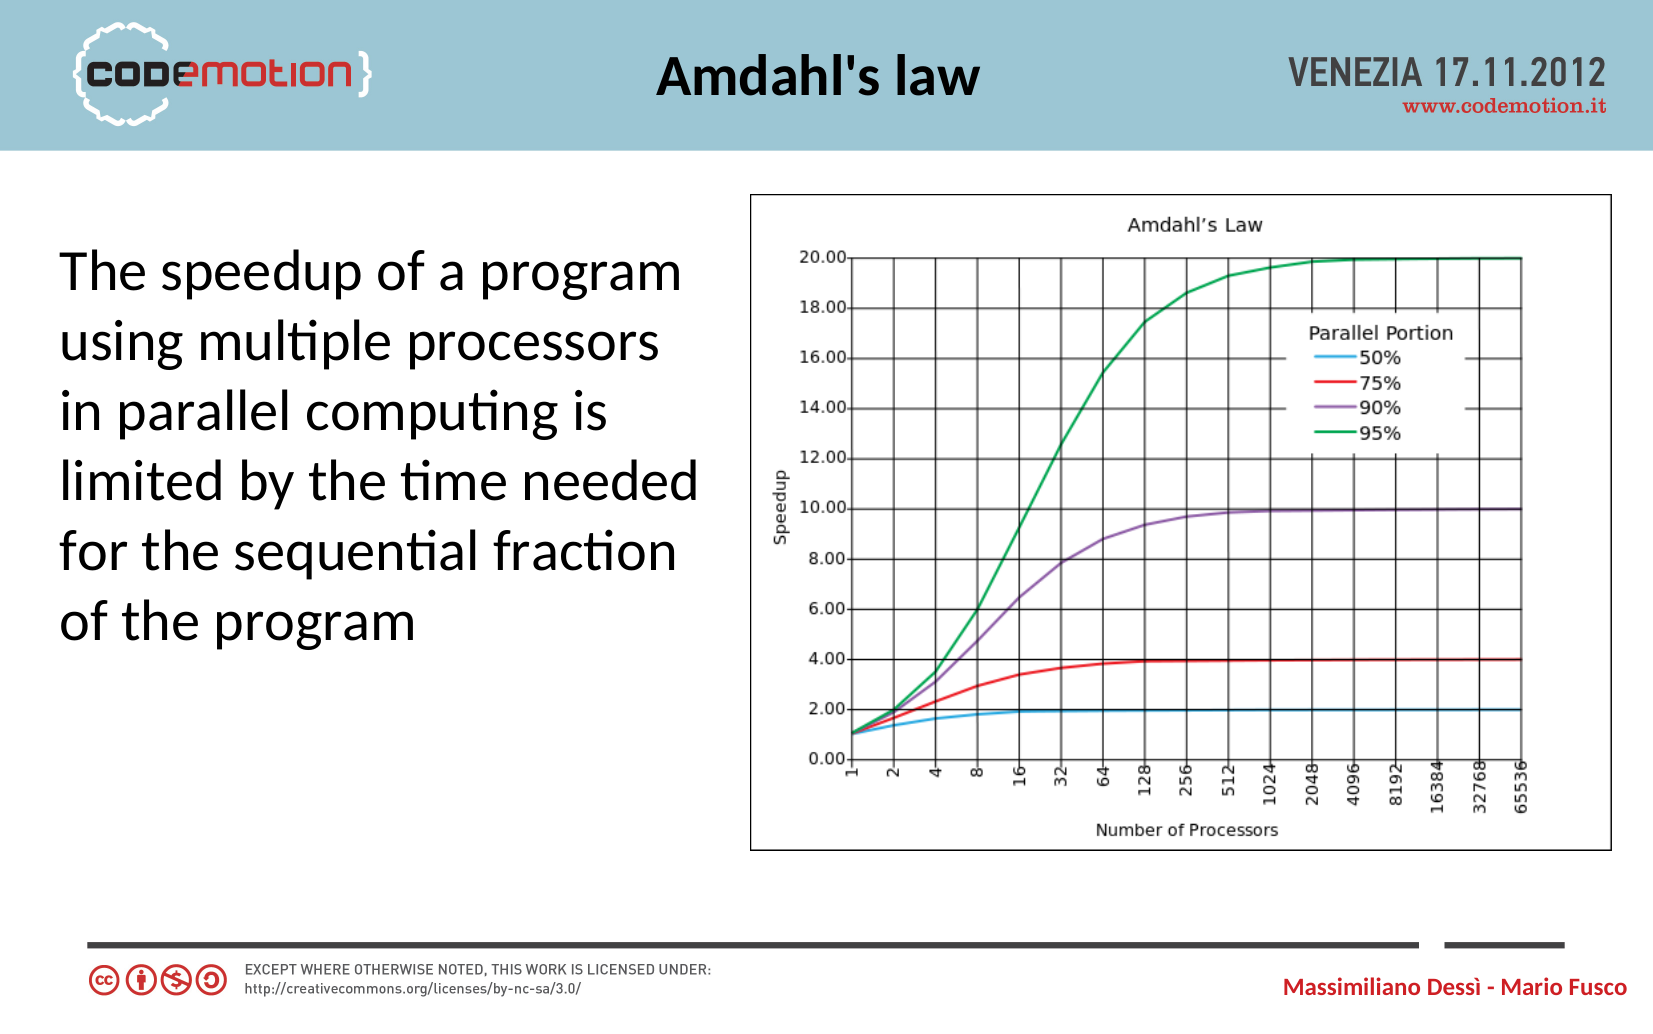

Amdahl's law
The speedup of a program using multiple processors in parallel computing is limited by the time needed for the sequential fraction of the program